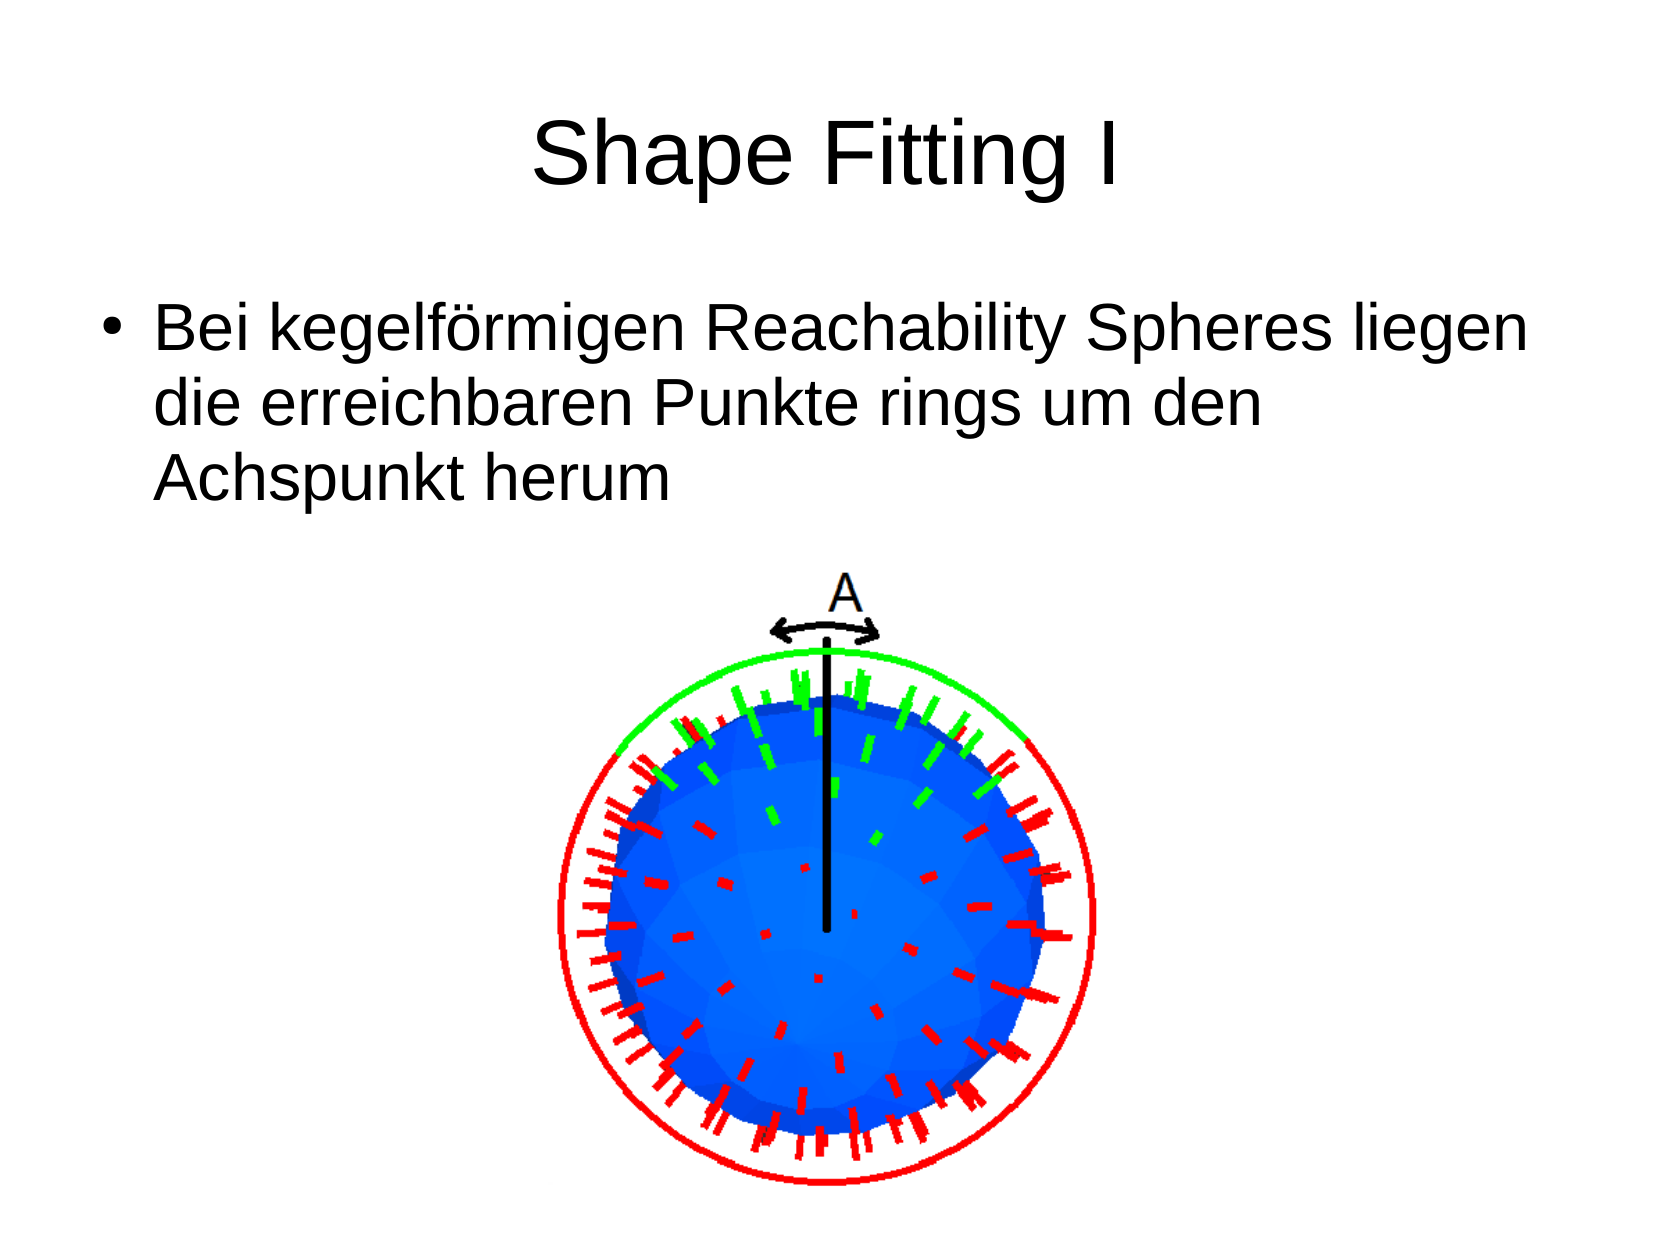

# Shape Fitting I
Bei kegelförmigen Reachability Spheres liegen die erreichbaren Punkte rings um den Achspunkt herum